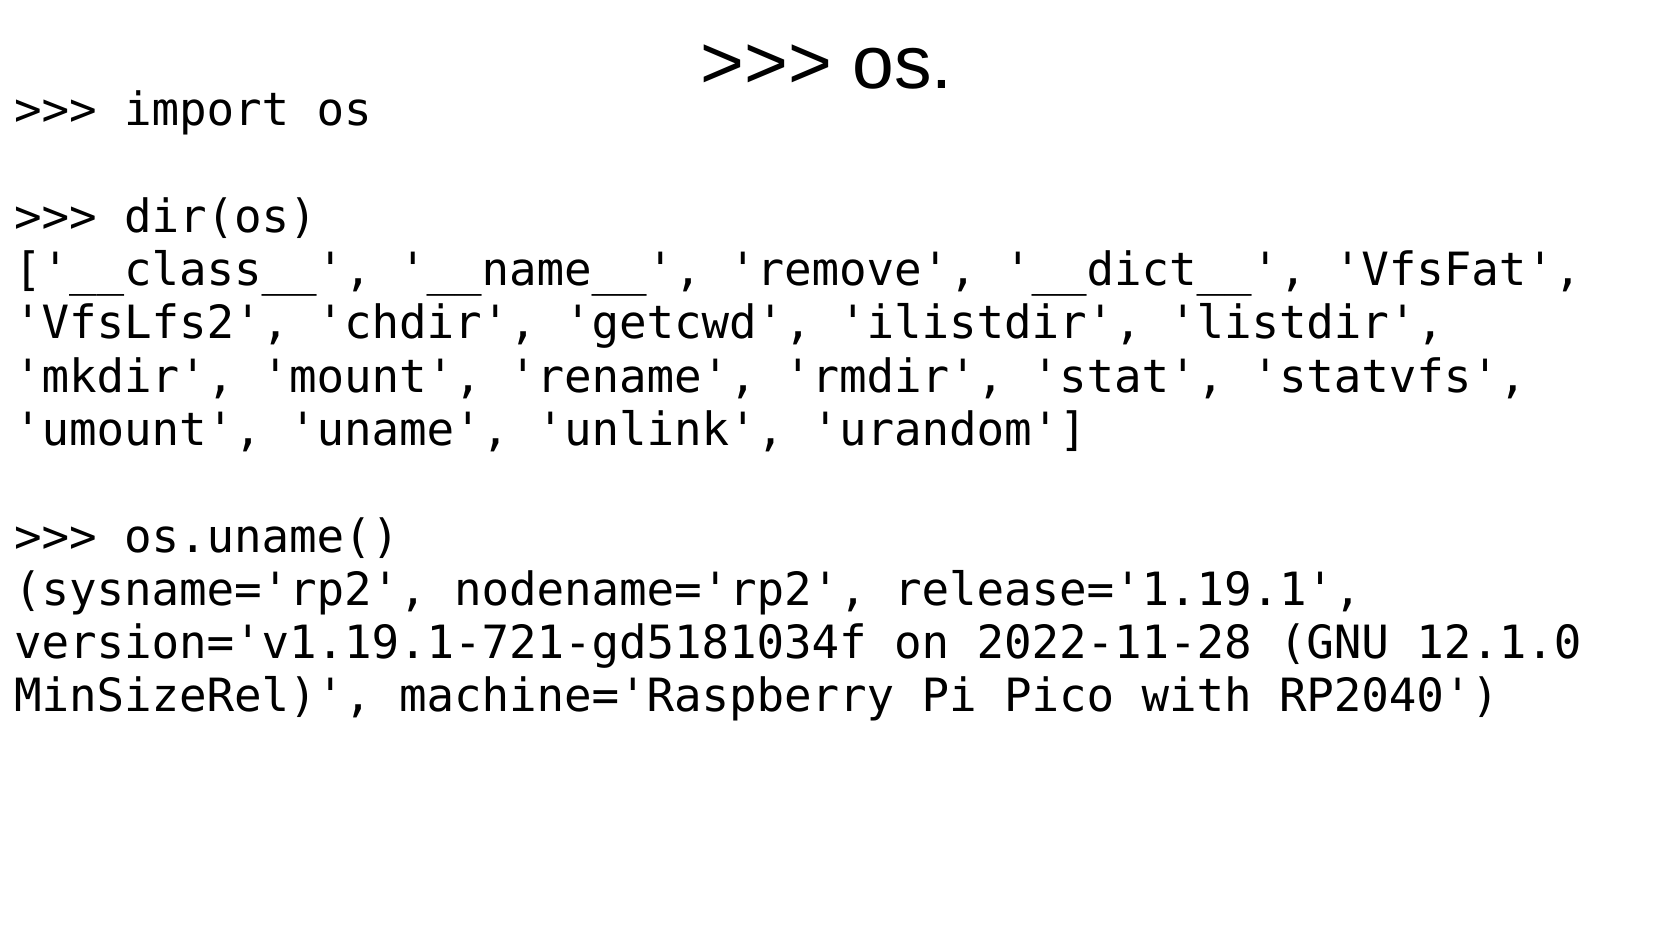

# >>> os.
>>> import os
>>> dir(os)
['__class__', '__name__', 'remove', '__dict__', 'VfsFat', 'VfsLfs2', 'chdir', 'getcwd', 'ilistdir', 'listdir', 'mkdir', 'mount', 'rename', 'rmdir', 'stat', 'statvfs', 'umount', 'uname', 'unlink', 'urandom']
>>> os.uname()
(sysname='rp2', nodename='rp2', release='1.19.1', version='v1.19.1-721-gd5181034f on 2022-11-28 (GNU 12.1.0 MinSizeRel)', machine='Raspberry Pi Pico with RP2040')